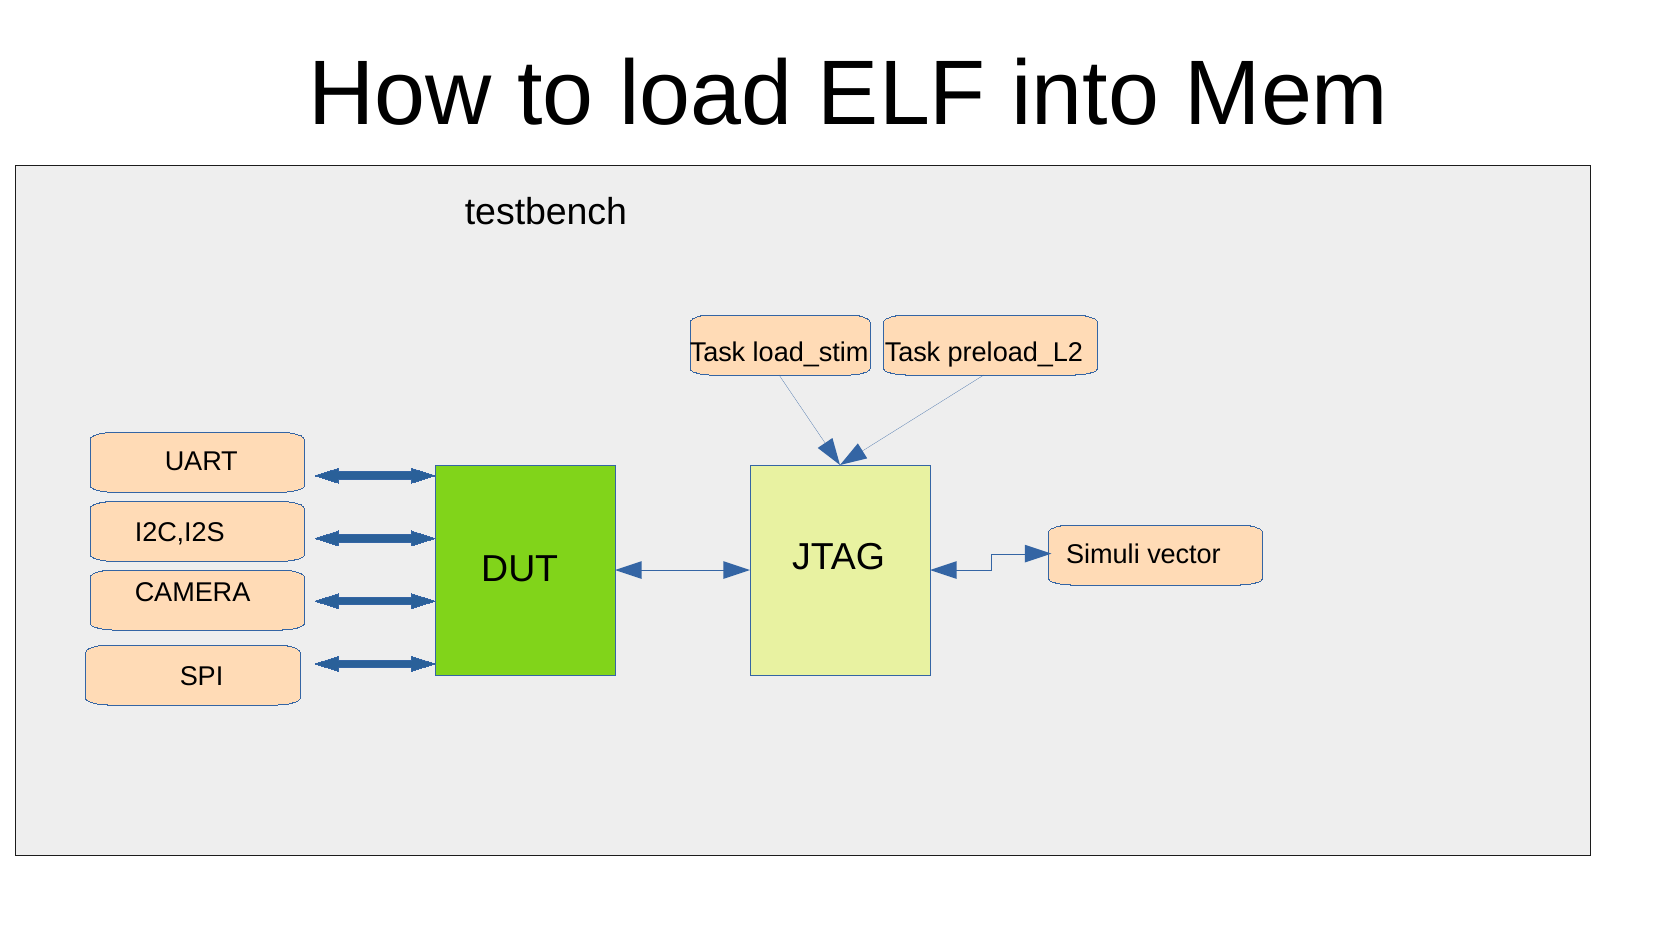

# How to load ELF into Mem
testbench
Task load_stim
Task preload_L2
UART
I2C,I2S
JTAG
Simuli vector
DUT
CAMERA
SPI